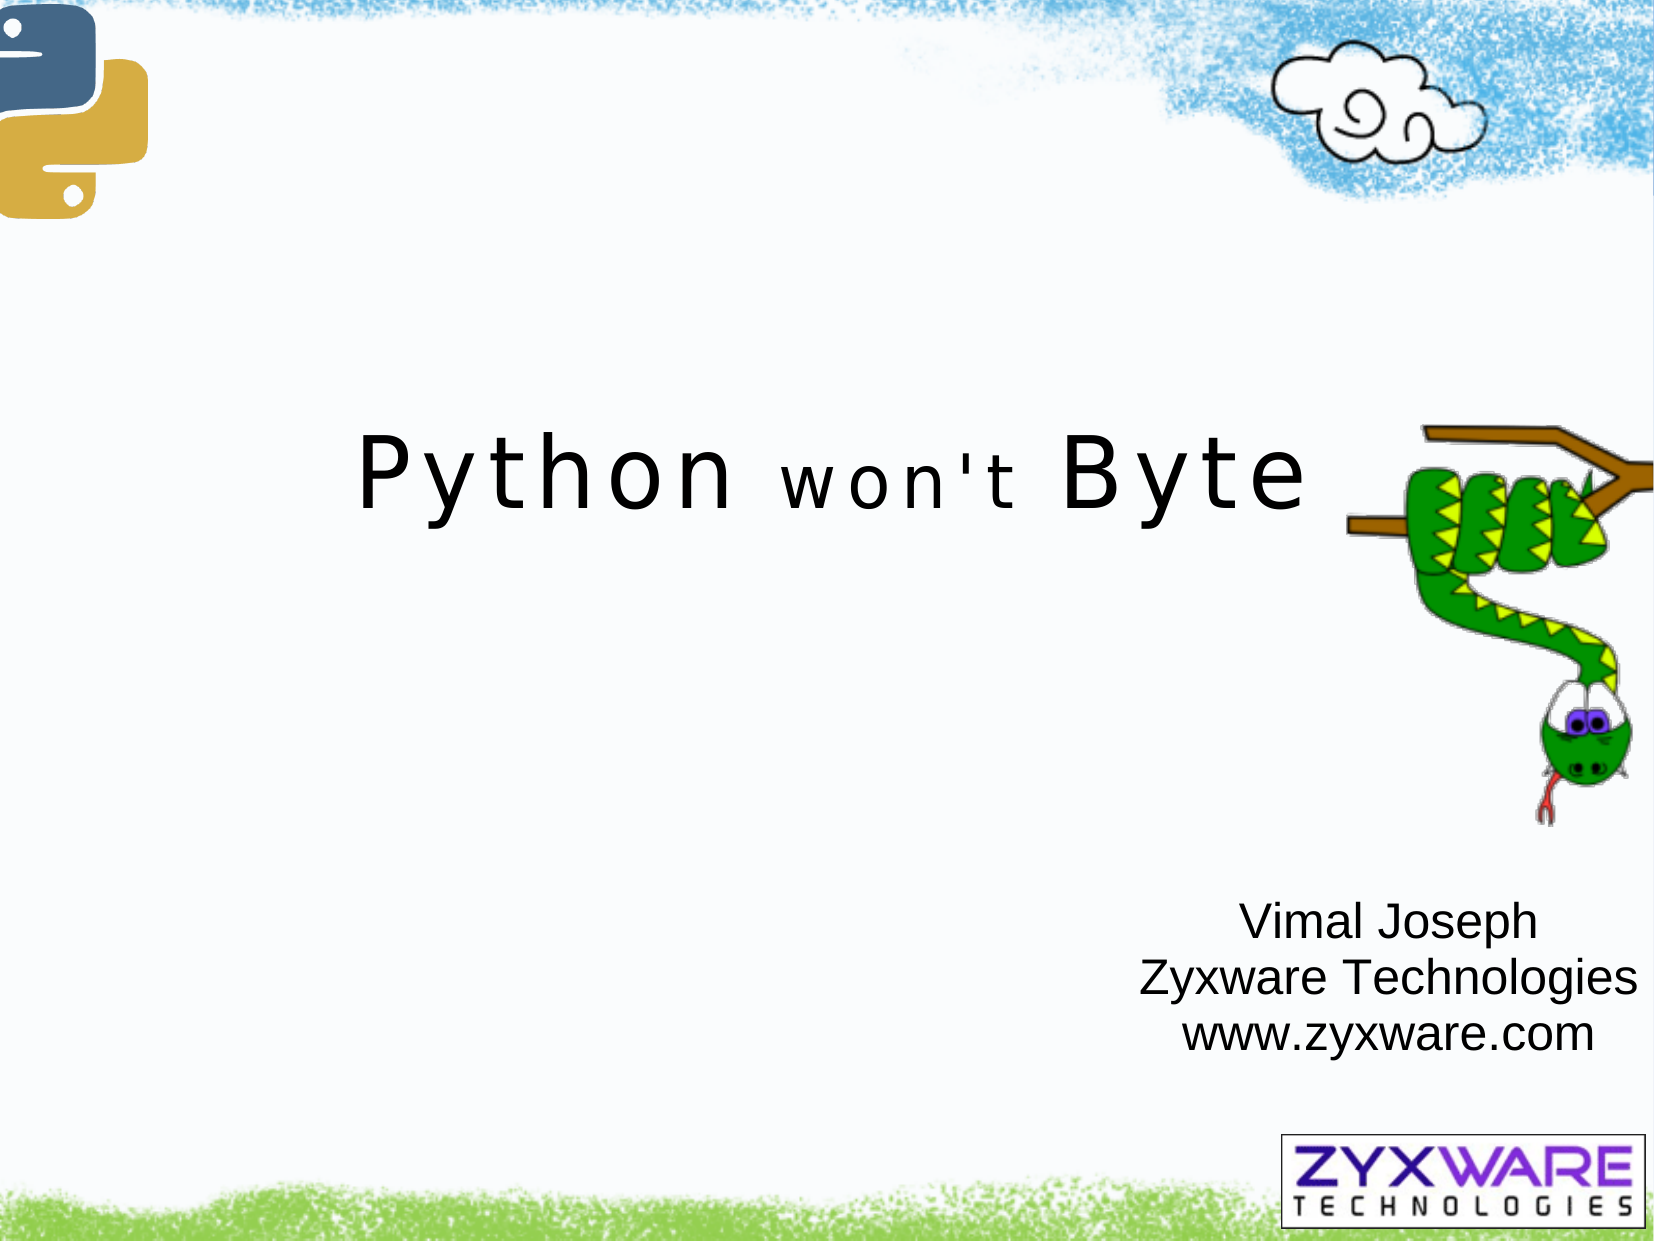

# Python won't Byte
Vimal Joseph
Zyxware Technologies
www.zyxware.com